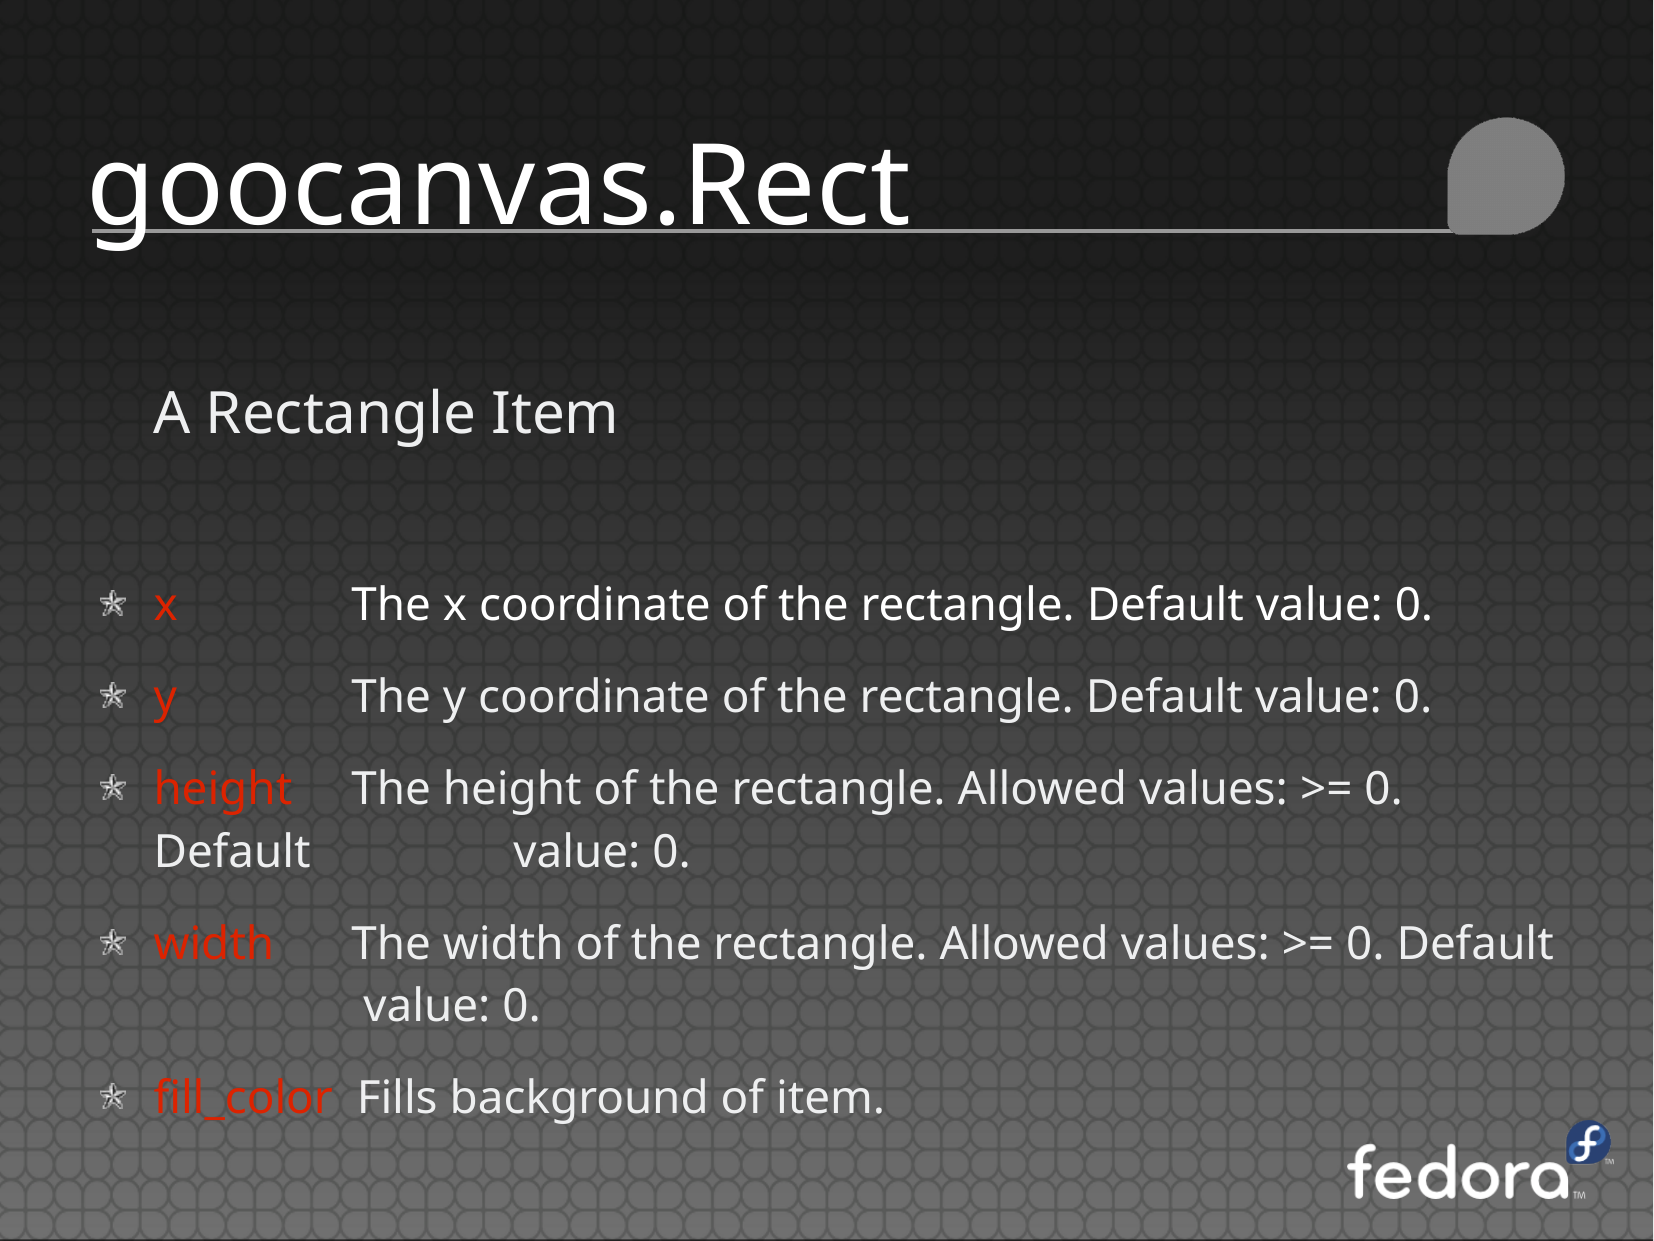

# goocanvas.Rect
A Rectangle Item
x	 	 The x coordinate of the rectangle. Default value: 0.
y		 The y coordinate of the rectangle. Default value: 0.
height	 The height of the rectangle. Allowed values: >= 0. Default 		 value: 0.
width	 The width of the rectangle. Allowed values: >= 0. Default 		 value: 0.
fill_color Fills background of item.